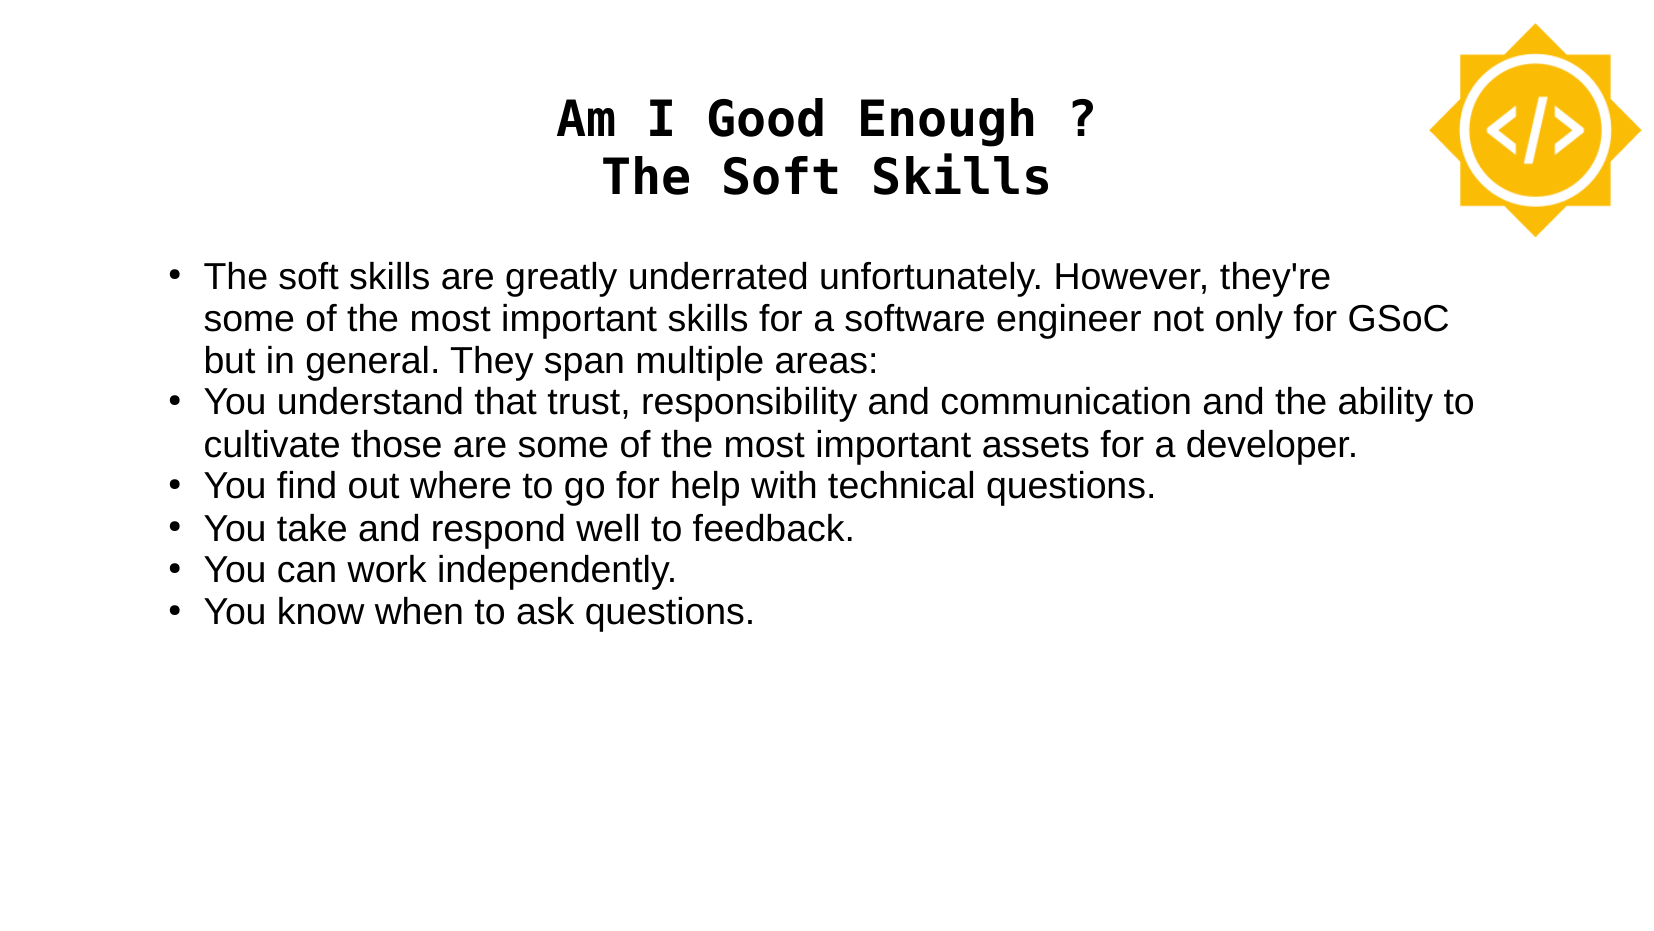

Am I Good Enough ?
The Soft Skills
The soft skills are greatly underrated unfortunately. However, they're
some of the most important skills for a software engineer not only for GSoC but in general. They span multiple areas:
You understand that trust, responsibility and communication and the ability to cultivate those are some of the most important assets for a developer.
You find out where to go for help with technical questions.
You take and respond well to feedback.
You can work independently.
You know when to ask questions.